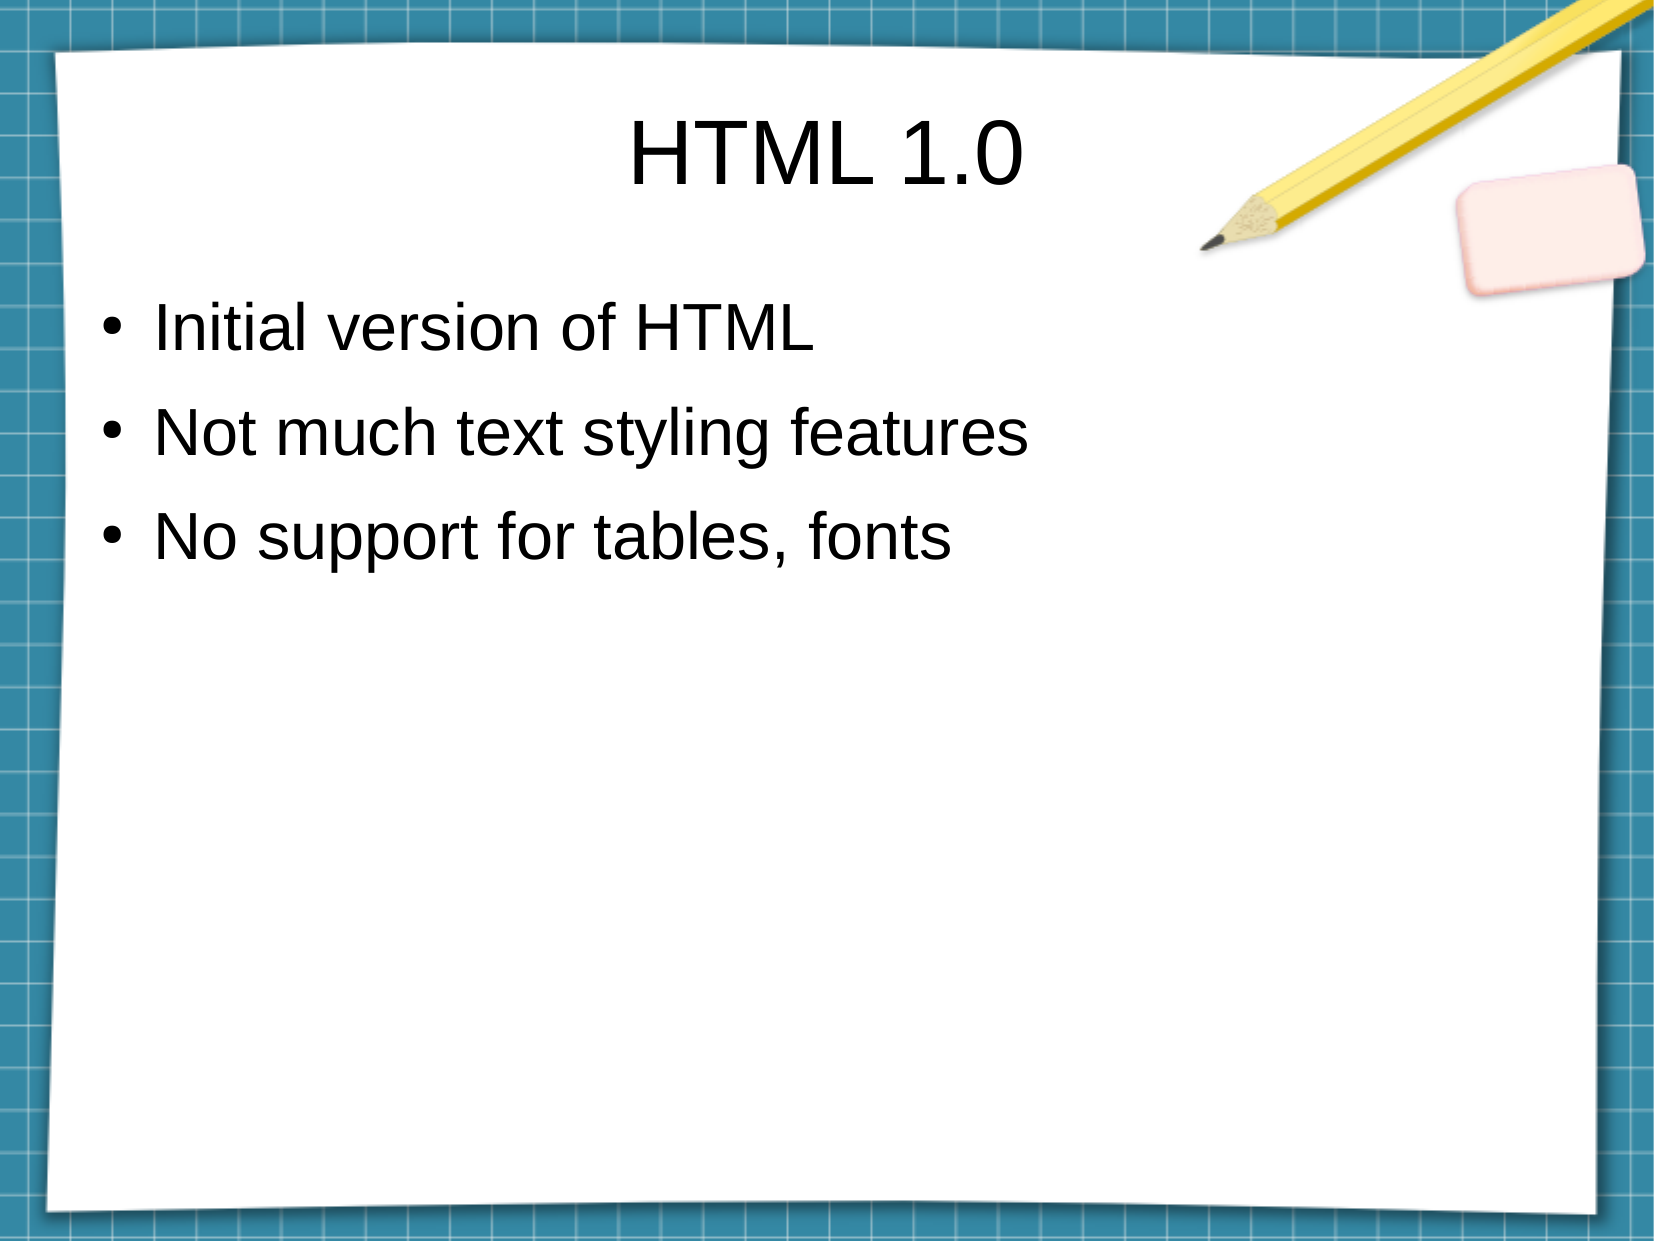

# HTML 1.0
Initial version of HTML
Not much text styling features
No support for tables, fonts